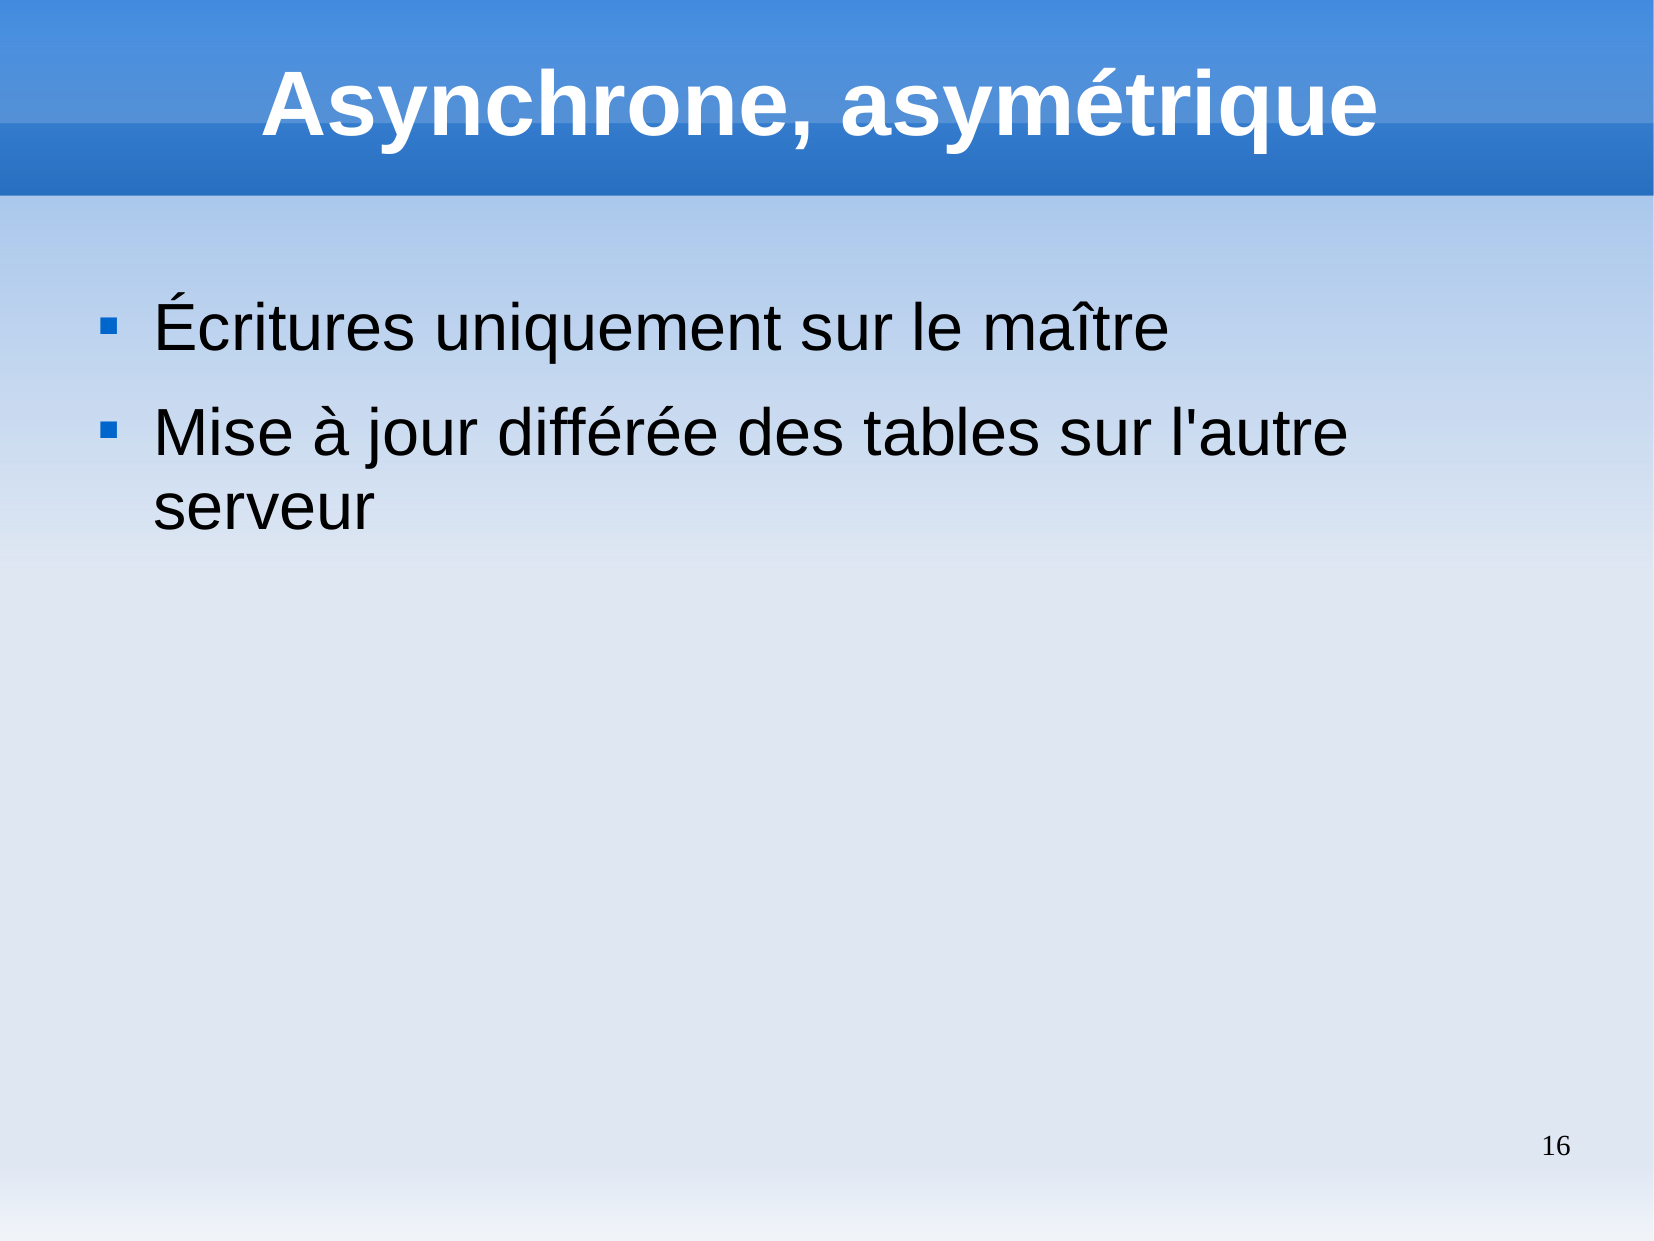

# Asynchrone, asymétrique
Écritures uniquement sur le maître
Mise à jour différée des tables sur l'autre serveur
16